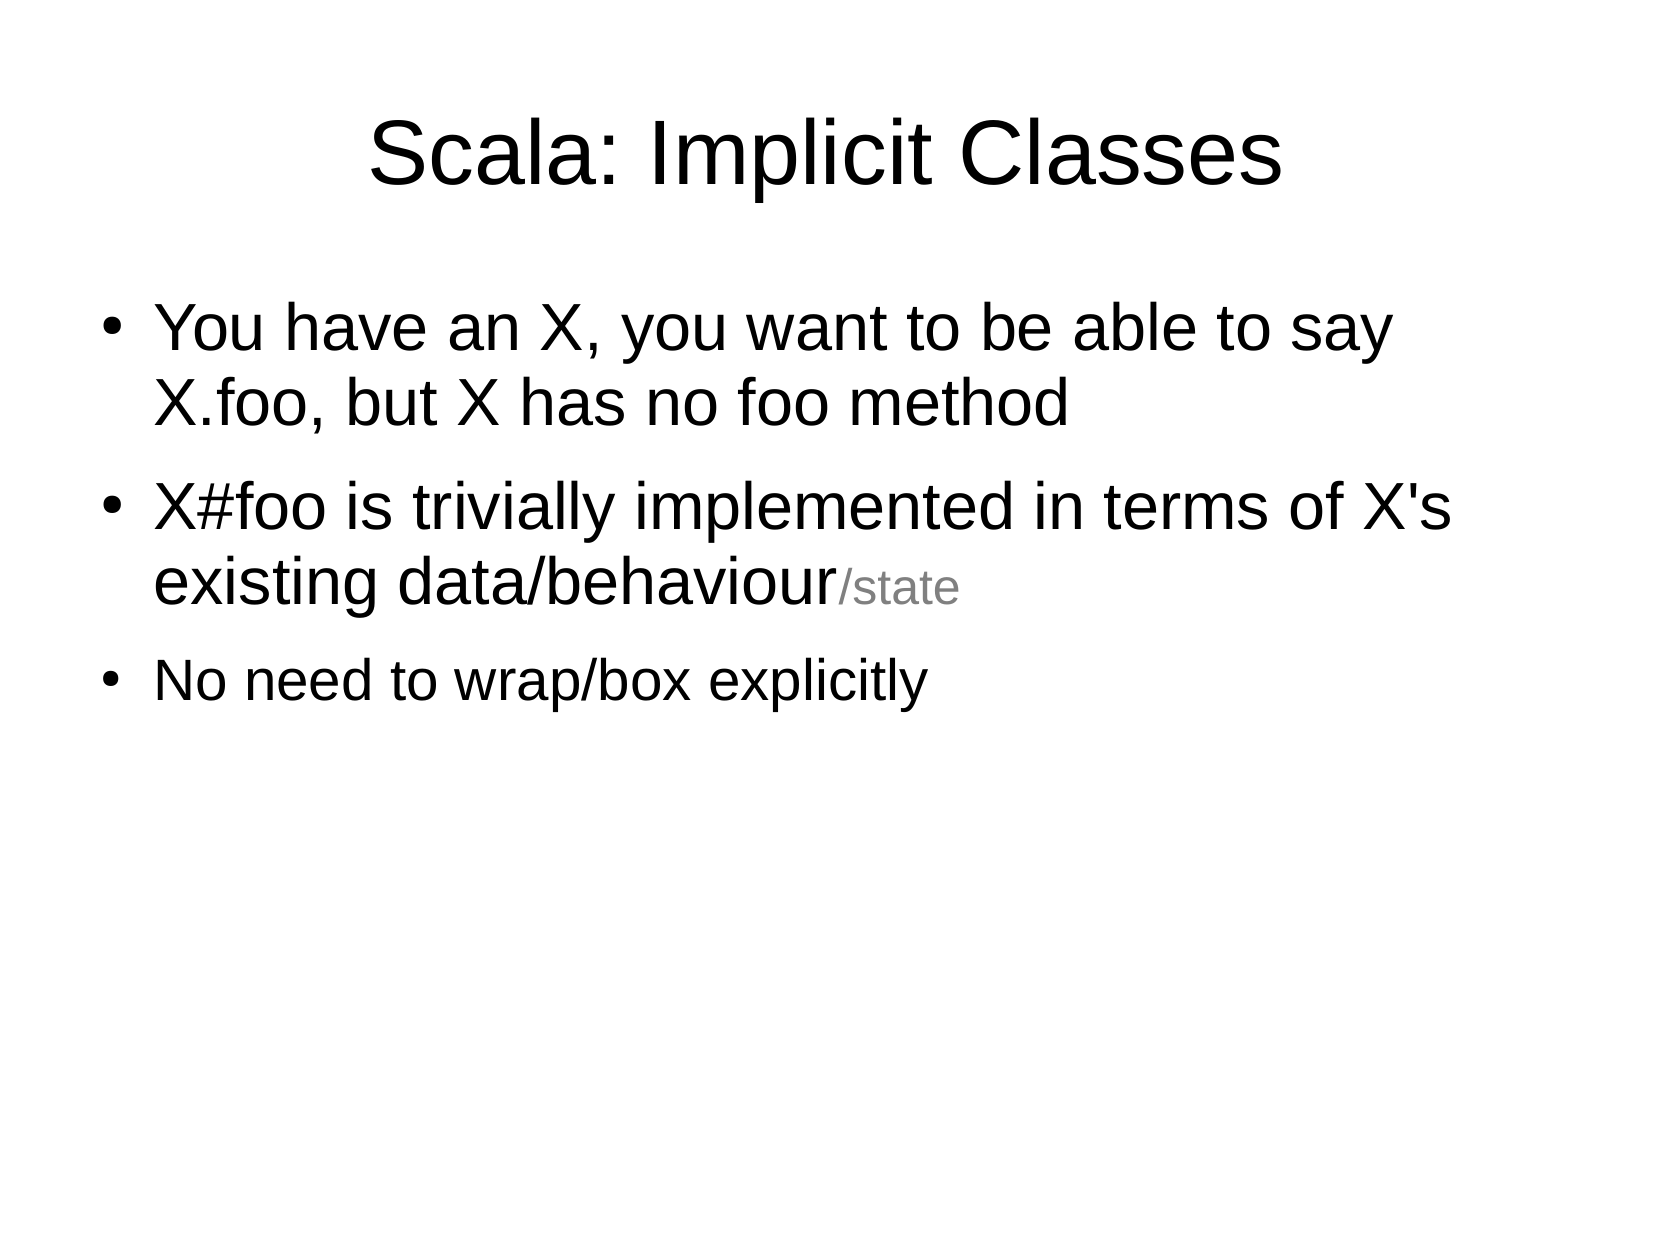

# Scala: Implicit Classes
You have an X, you want to be able to say X.foo, but X has no foo method
X#foo is trivially implemented in terms of X's existing data/behaviour/state
No need to wrap/box explicitly